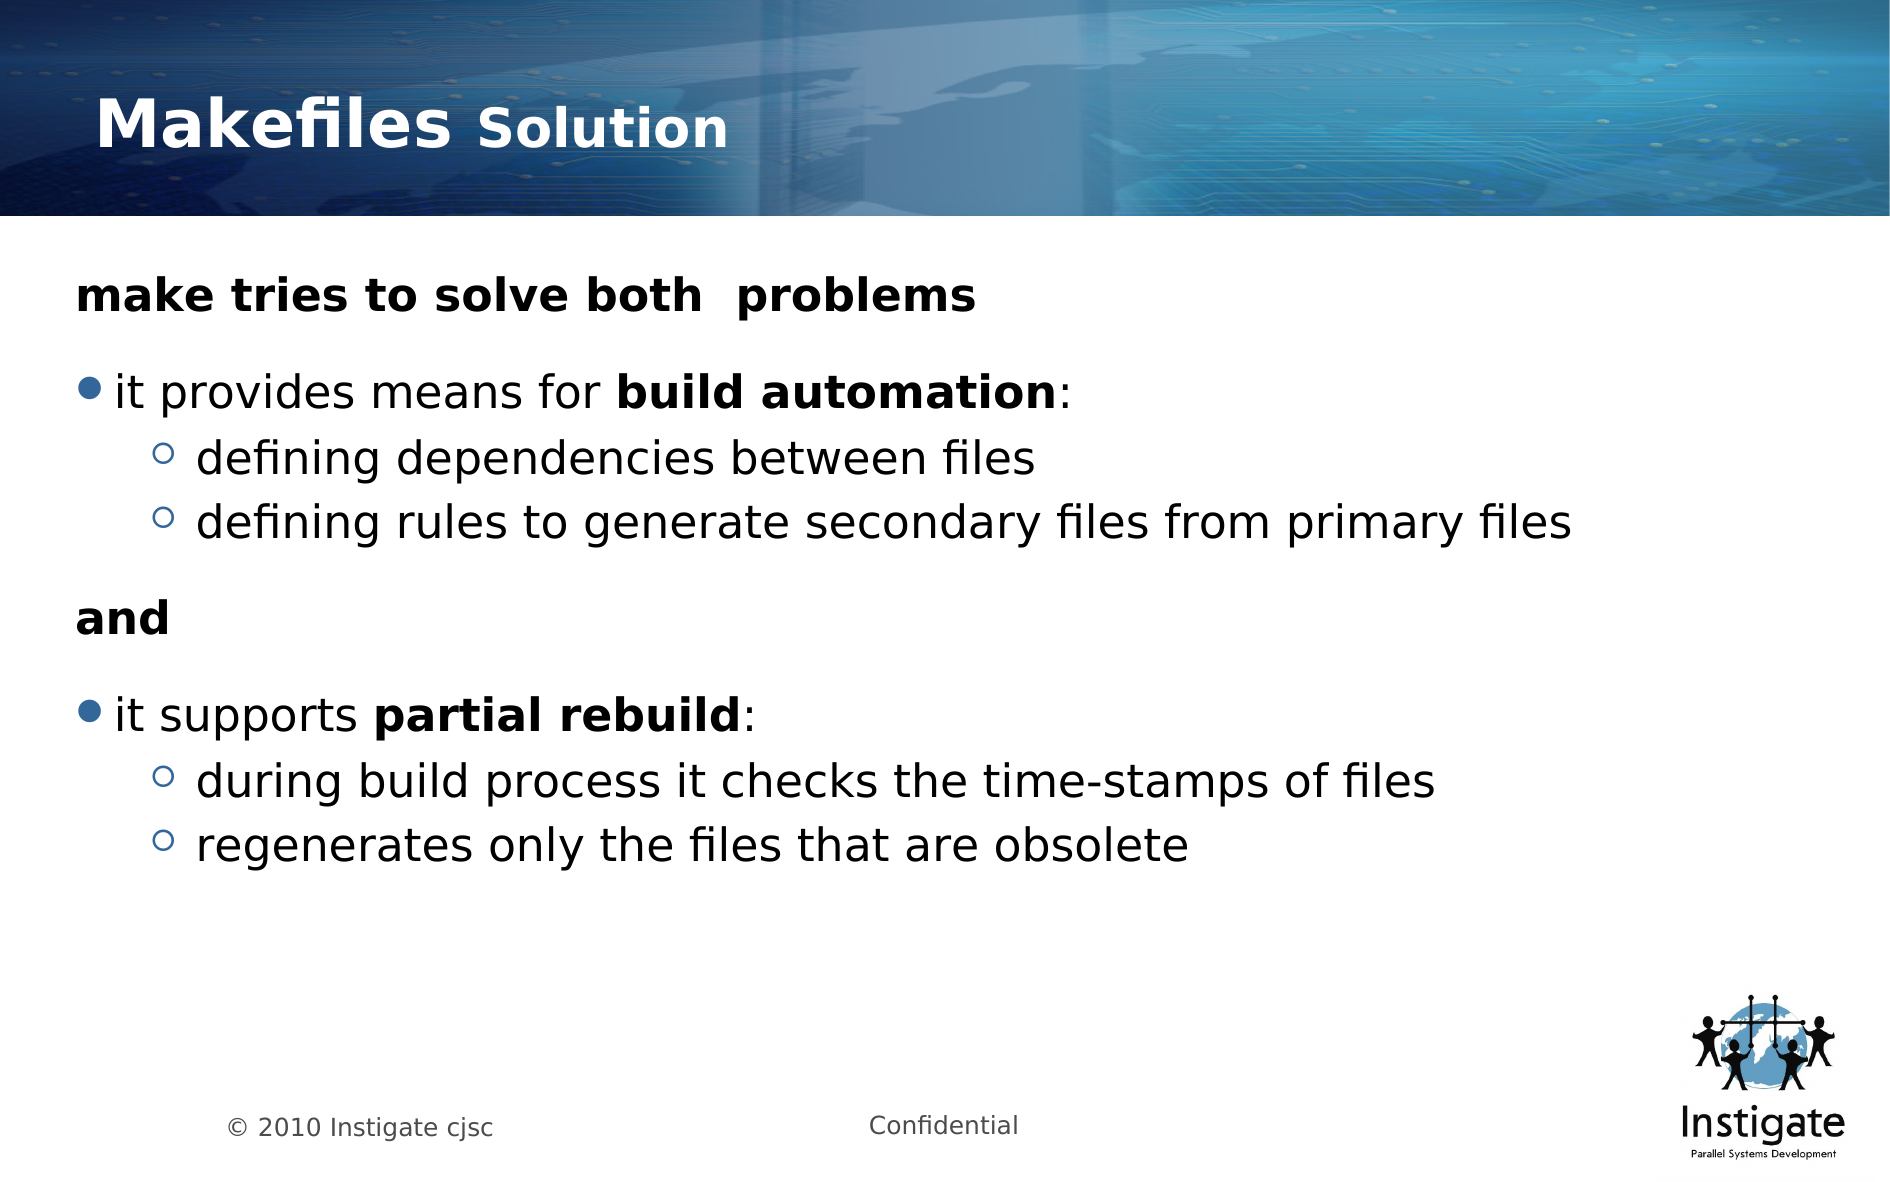

# Makefiles Solution
make tries to solve both problems
it provides means for build automation:
defining dependencies between files
defining rules to generate secondary files from primary files
and
it supports partial rebuild:
during build process it checks the time-stamps of files
regenerates only the files that are obsolete